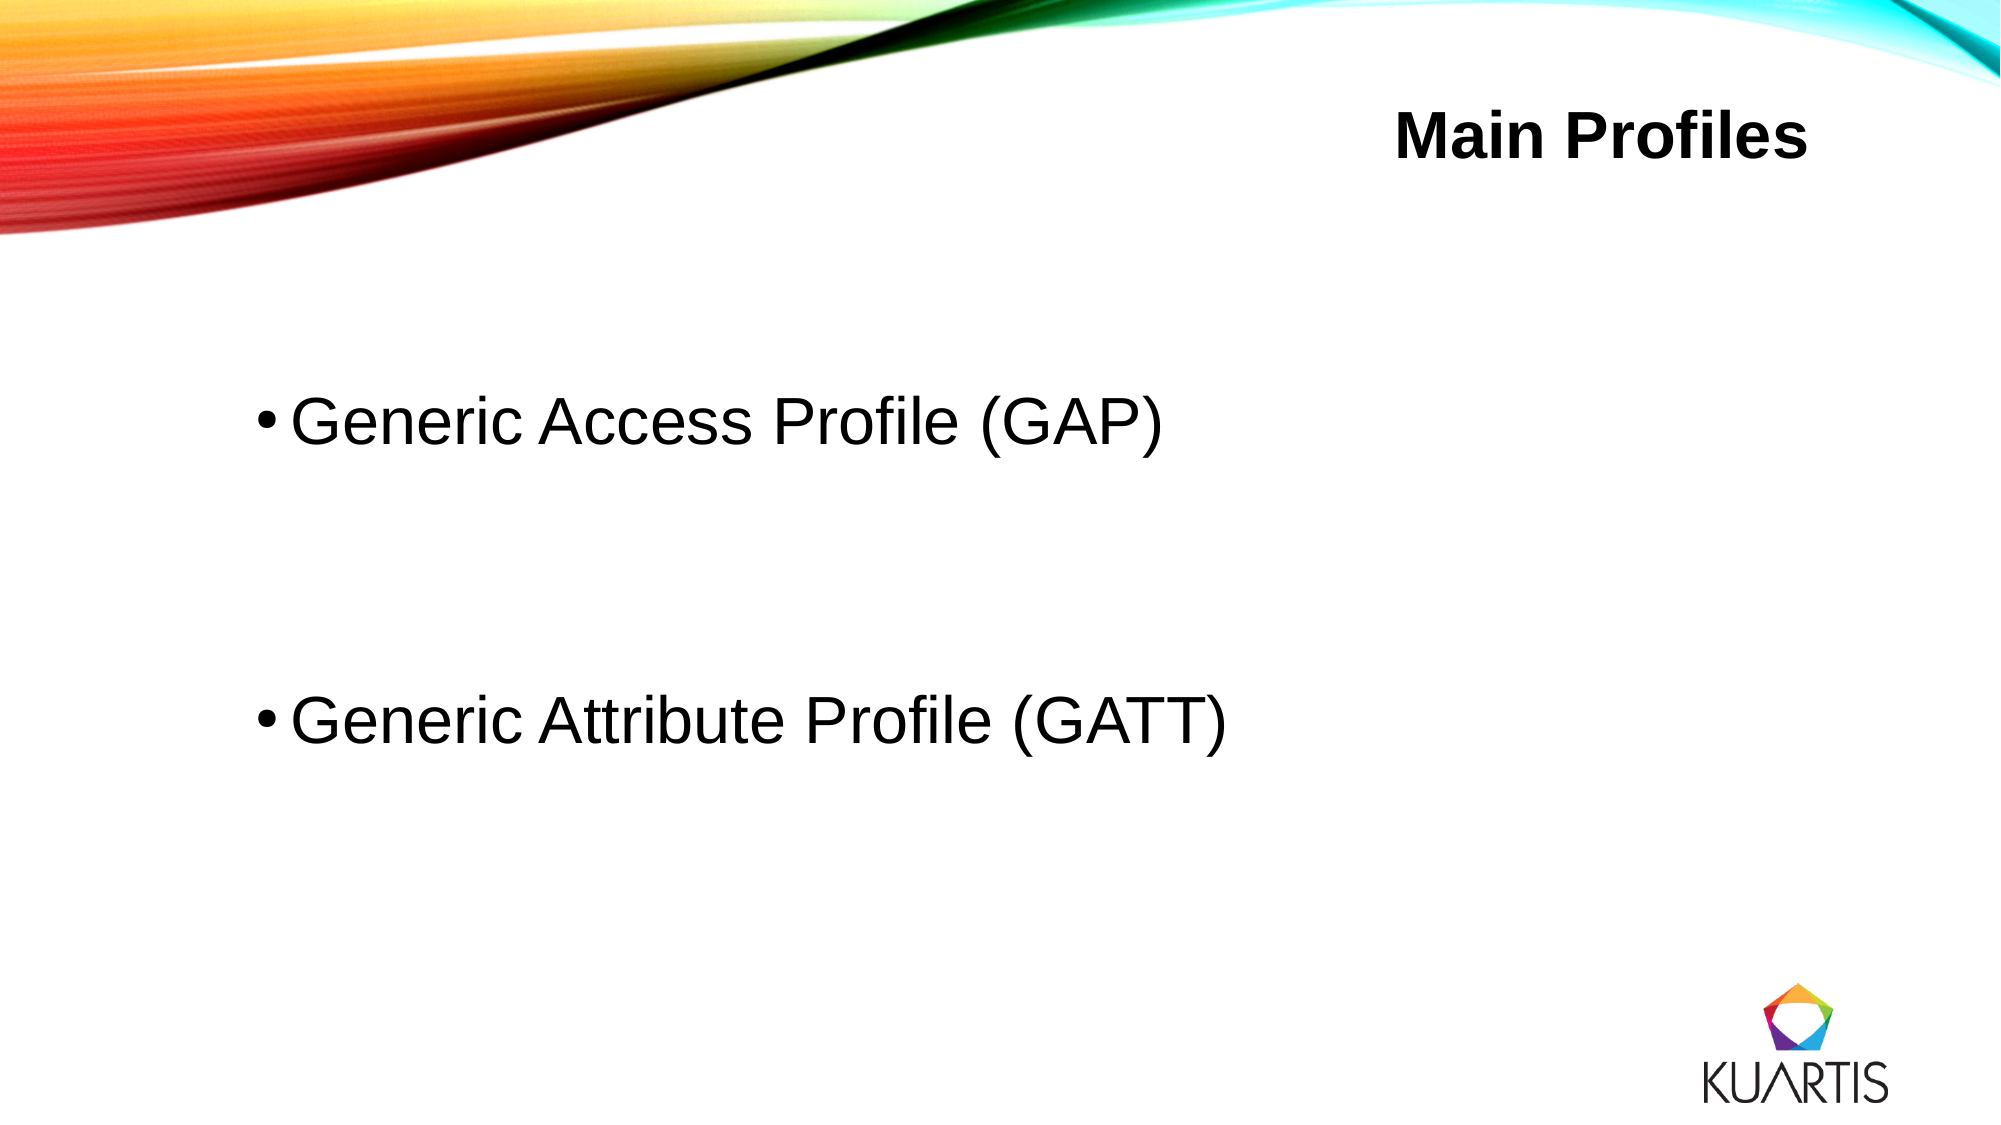

Main Profiles
Generic Access Profile (GAP)
Generic Attribute Profile (GATT)